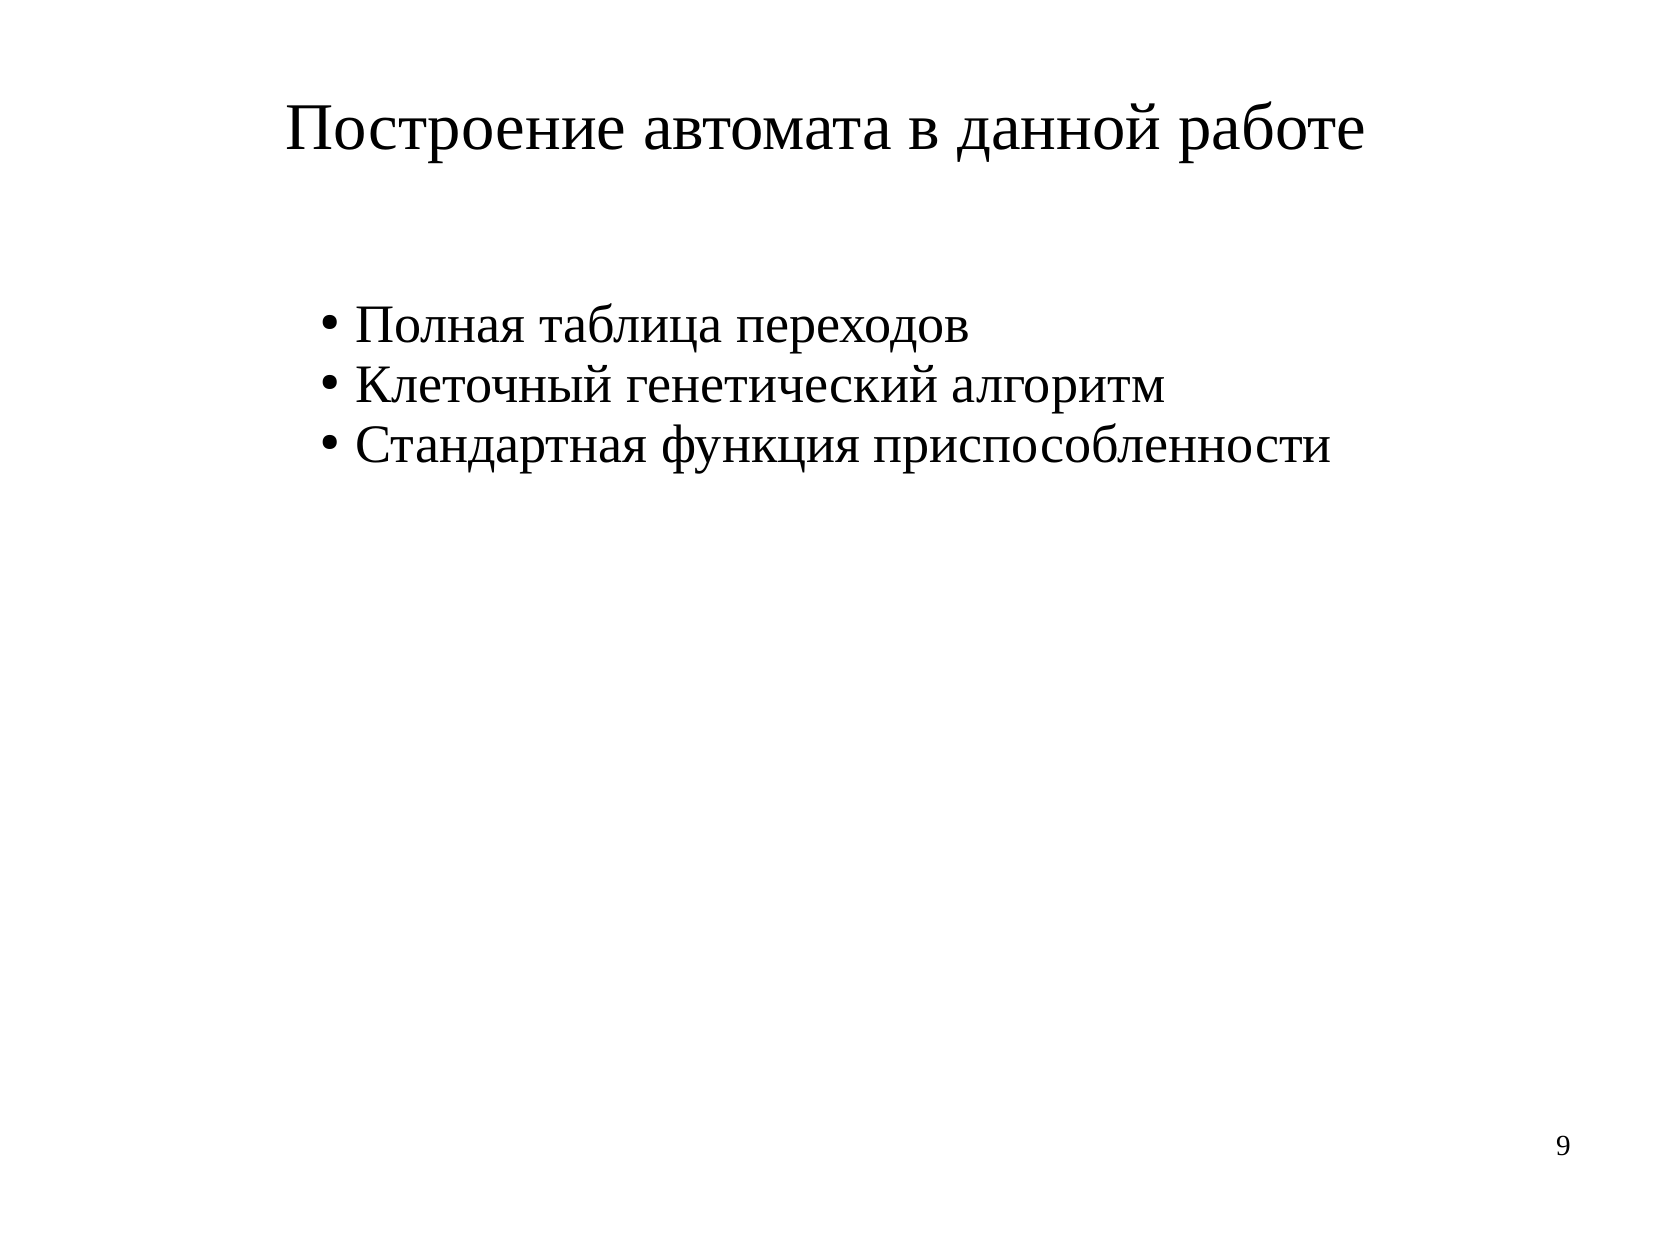

Построение автомата в данной работе
Полная таблица переходов
Клеточный генетический алгоритм
Стандартная функция приспособленности
9